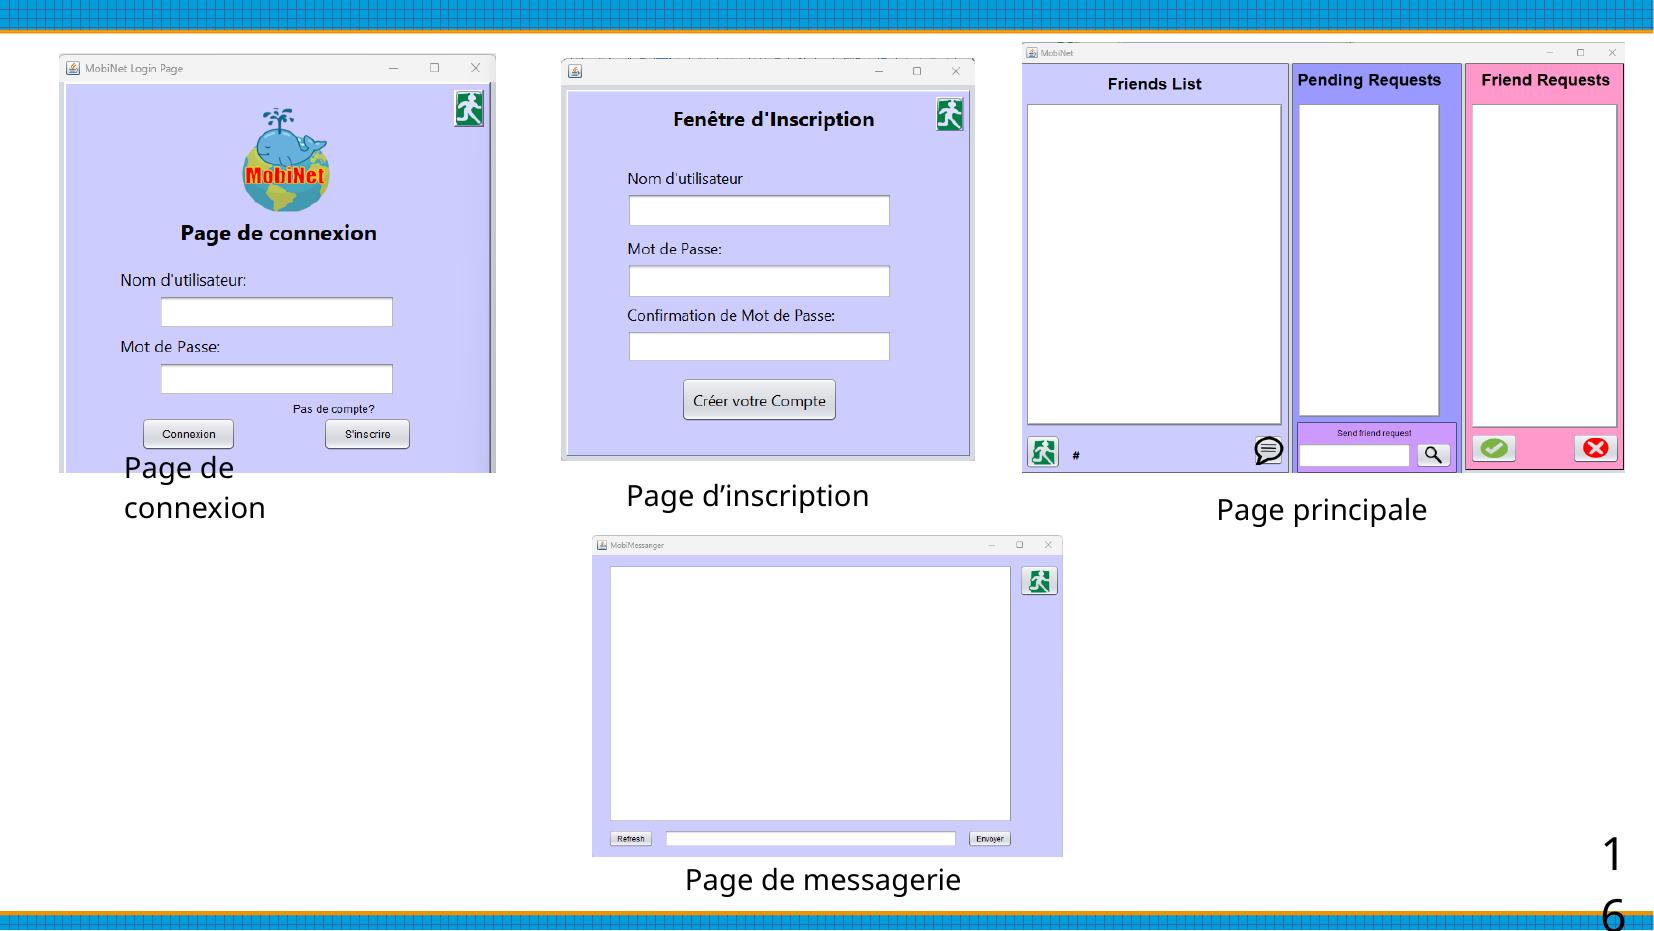

Page de connexion
Page d’inscription
Page principale
16
Page de messagerie